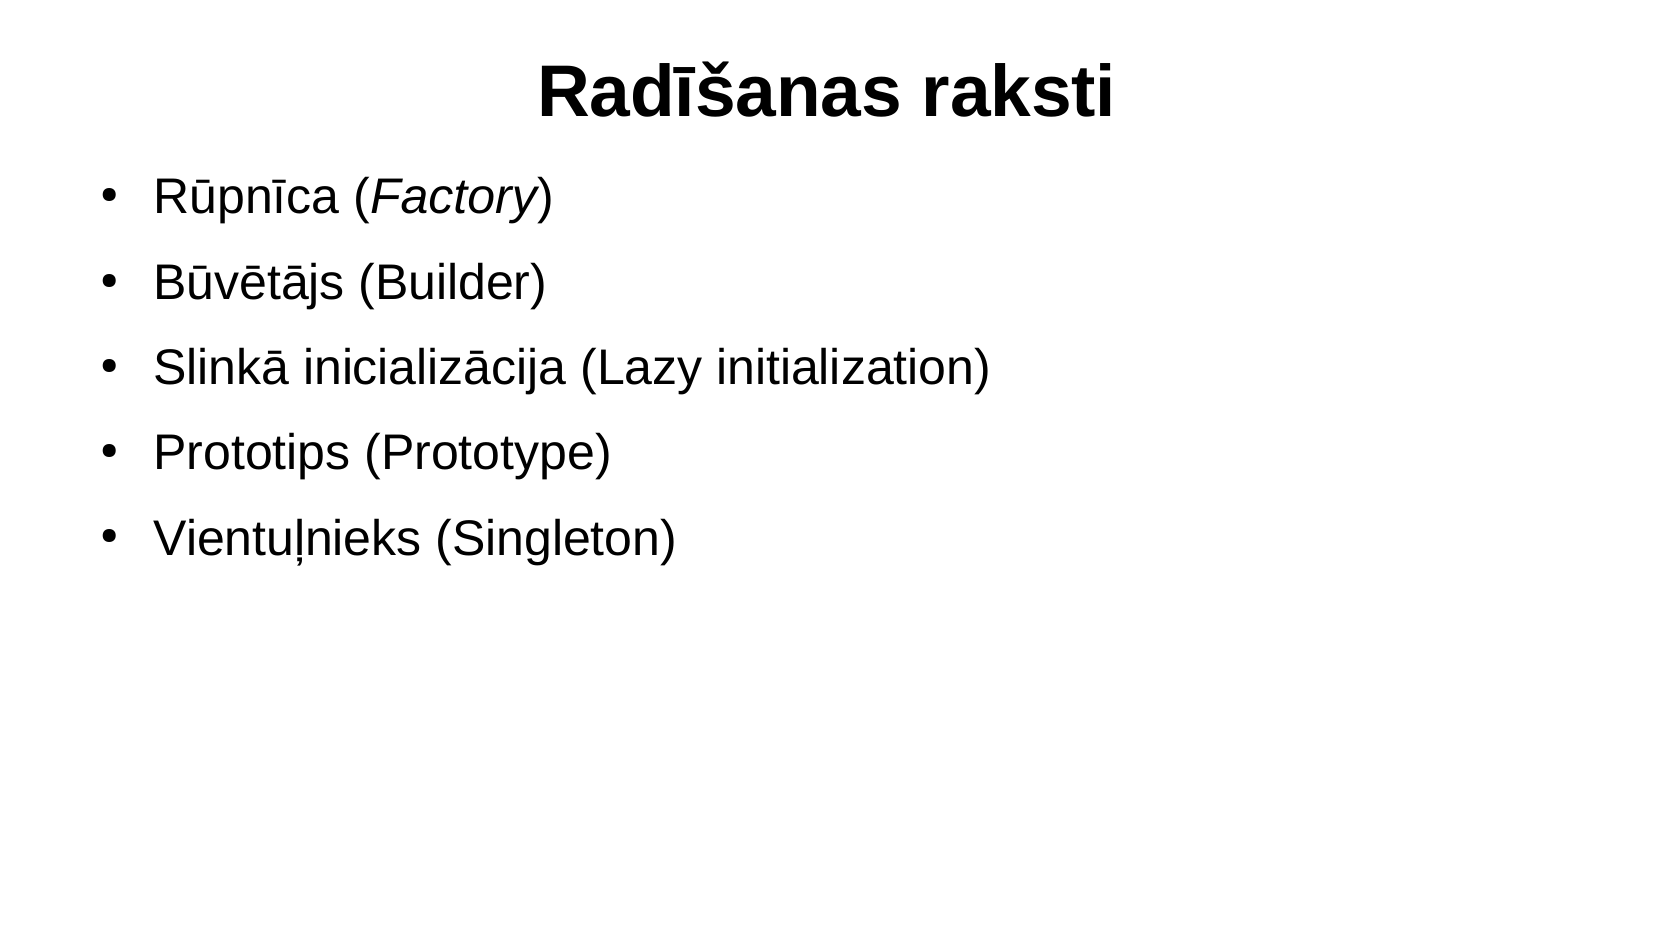

# Radīšanas raksti
Rūpnīca (Factory)
Būvētājs (Builder)
Slinkā inicializācija (Lazy initialization)
Prototips (Prototype)
Vientuļnieks (Singleton)